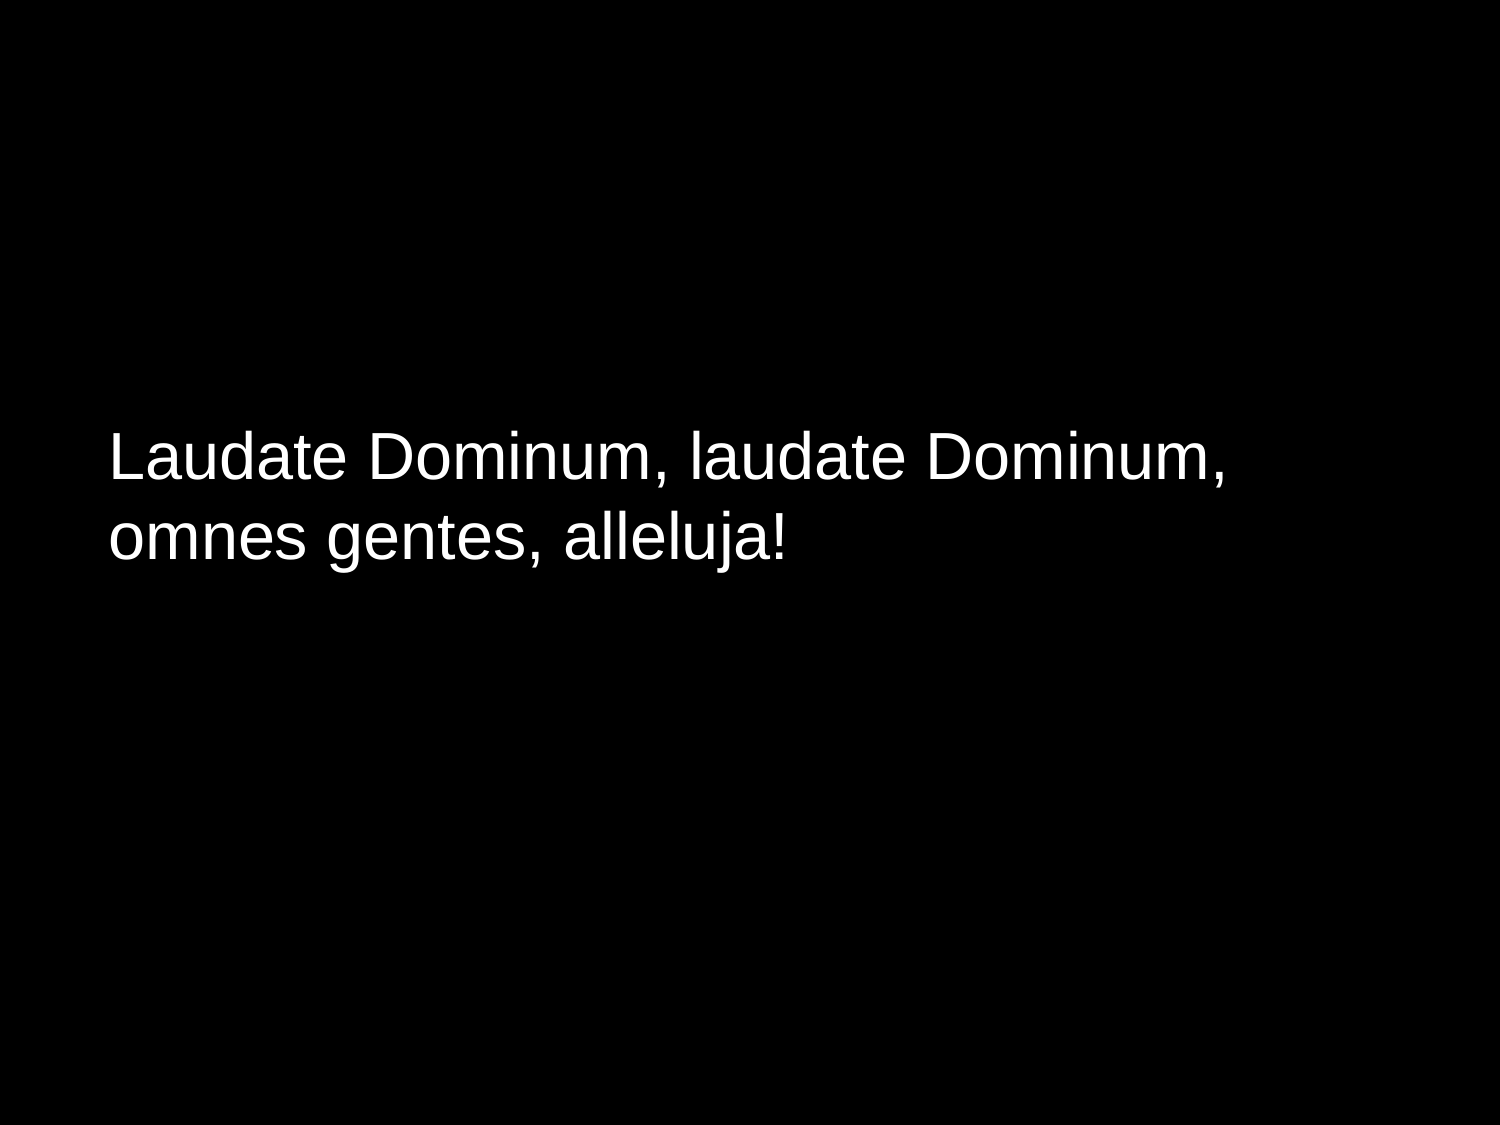

Laudate Dominum, laudate Dominum,
omnes gentes, alleluja!